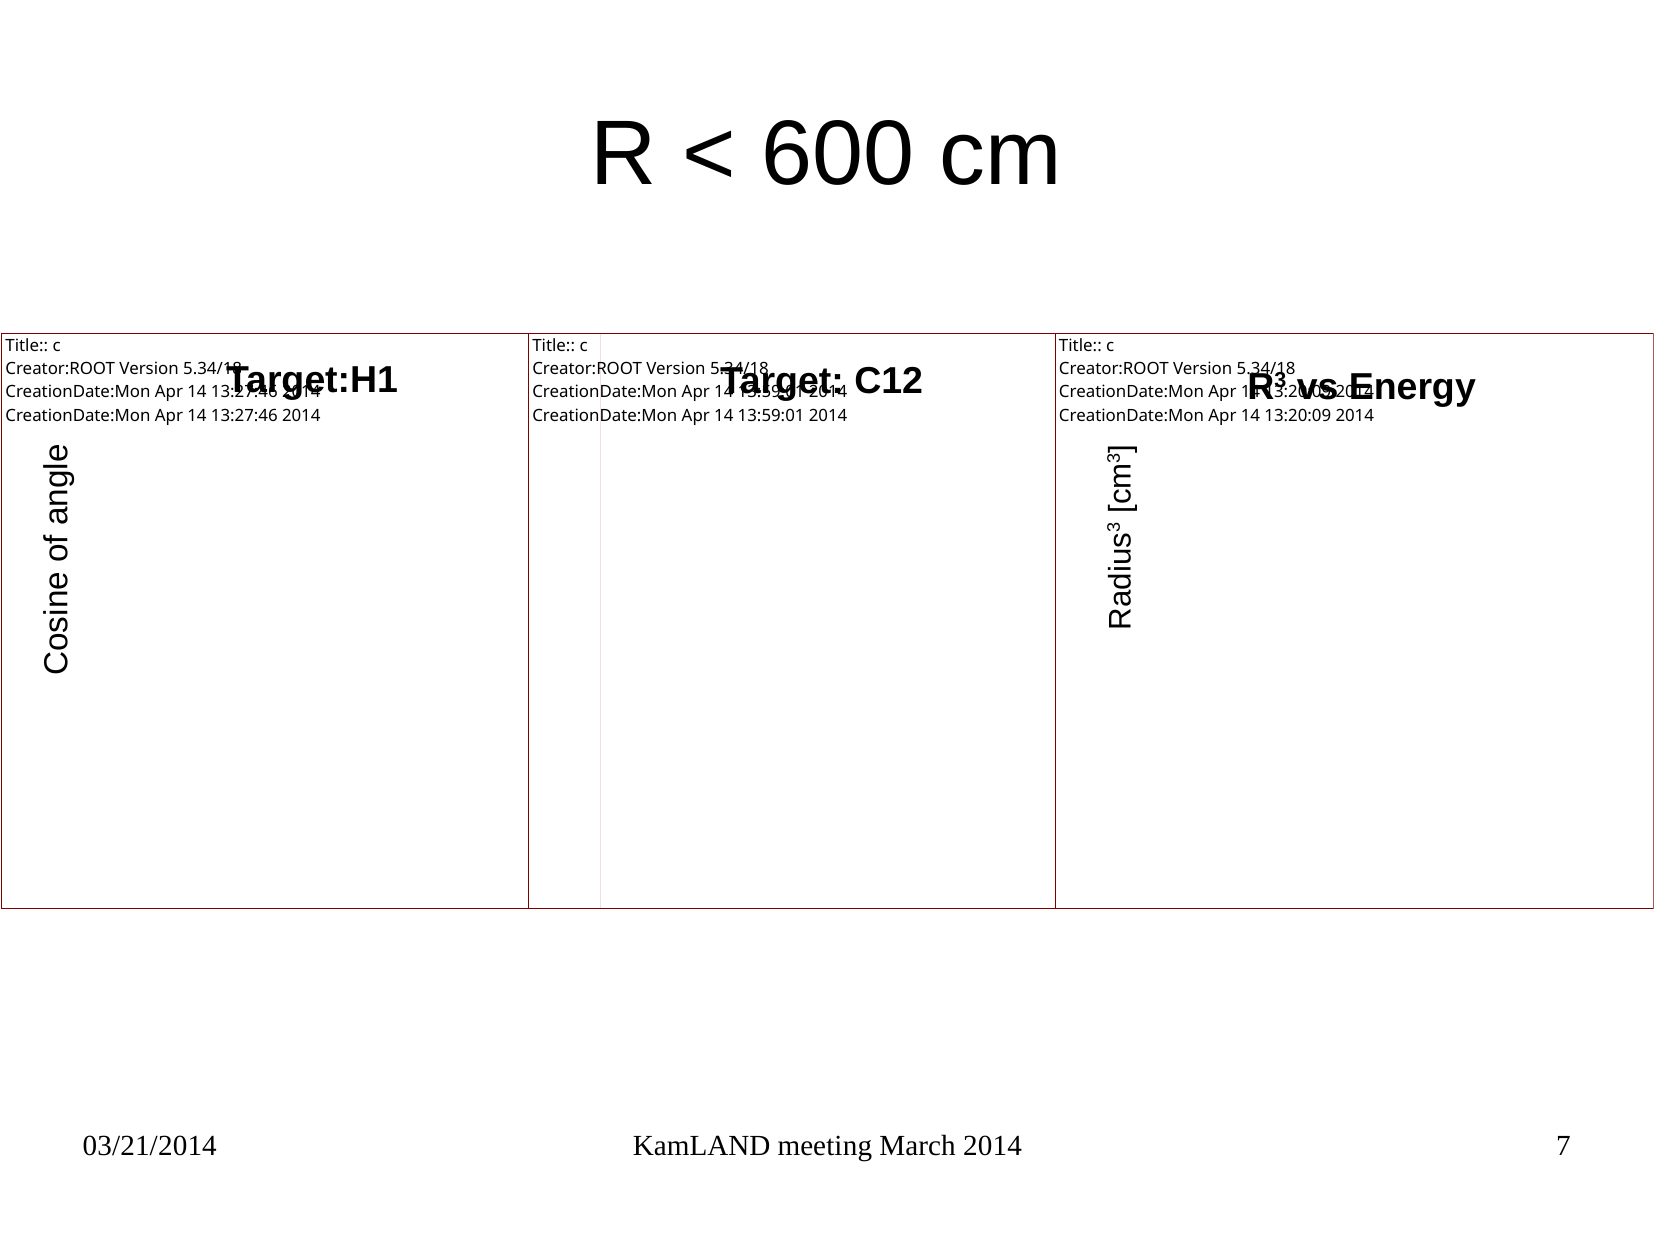

# R < 600 cm
Target:H1
Target: C12
R3 vs Energy
Radius3 [cm3]
Cosine of angle
03/21/2014
KamLAND meeting March 2014
7